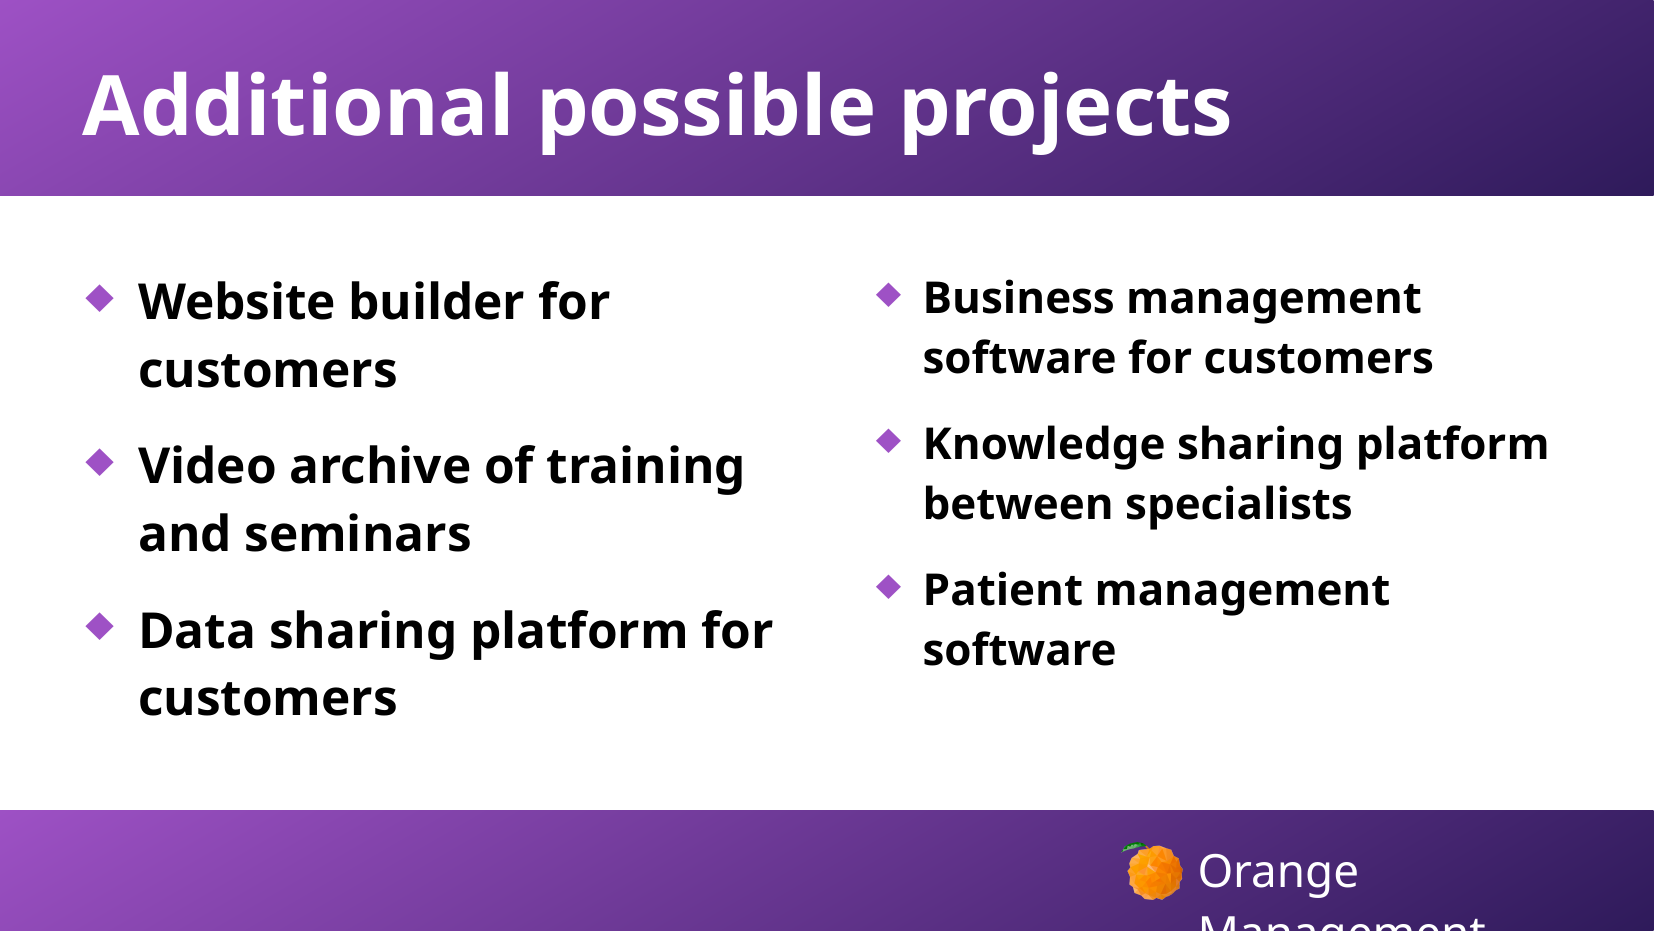

# Additional possible projects
Website builder for customers
Video archive of training and seminars
Data sharing platform for customers
Business management software for customers
Knowledge sharing platform between specialists
Patient management software
Orange Management